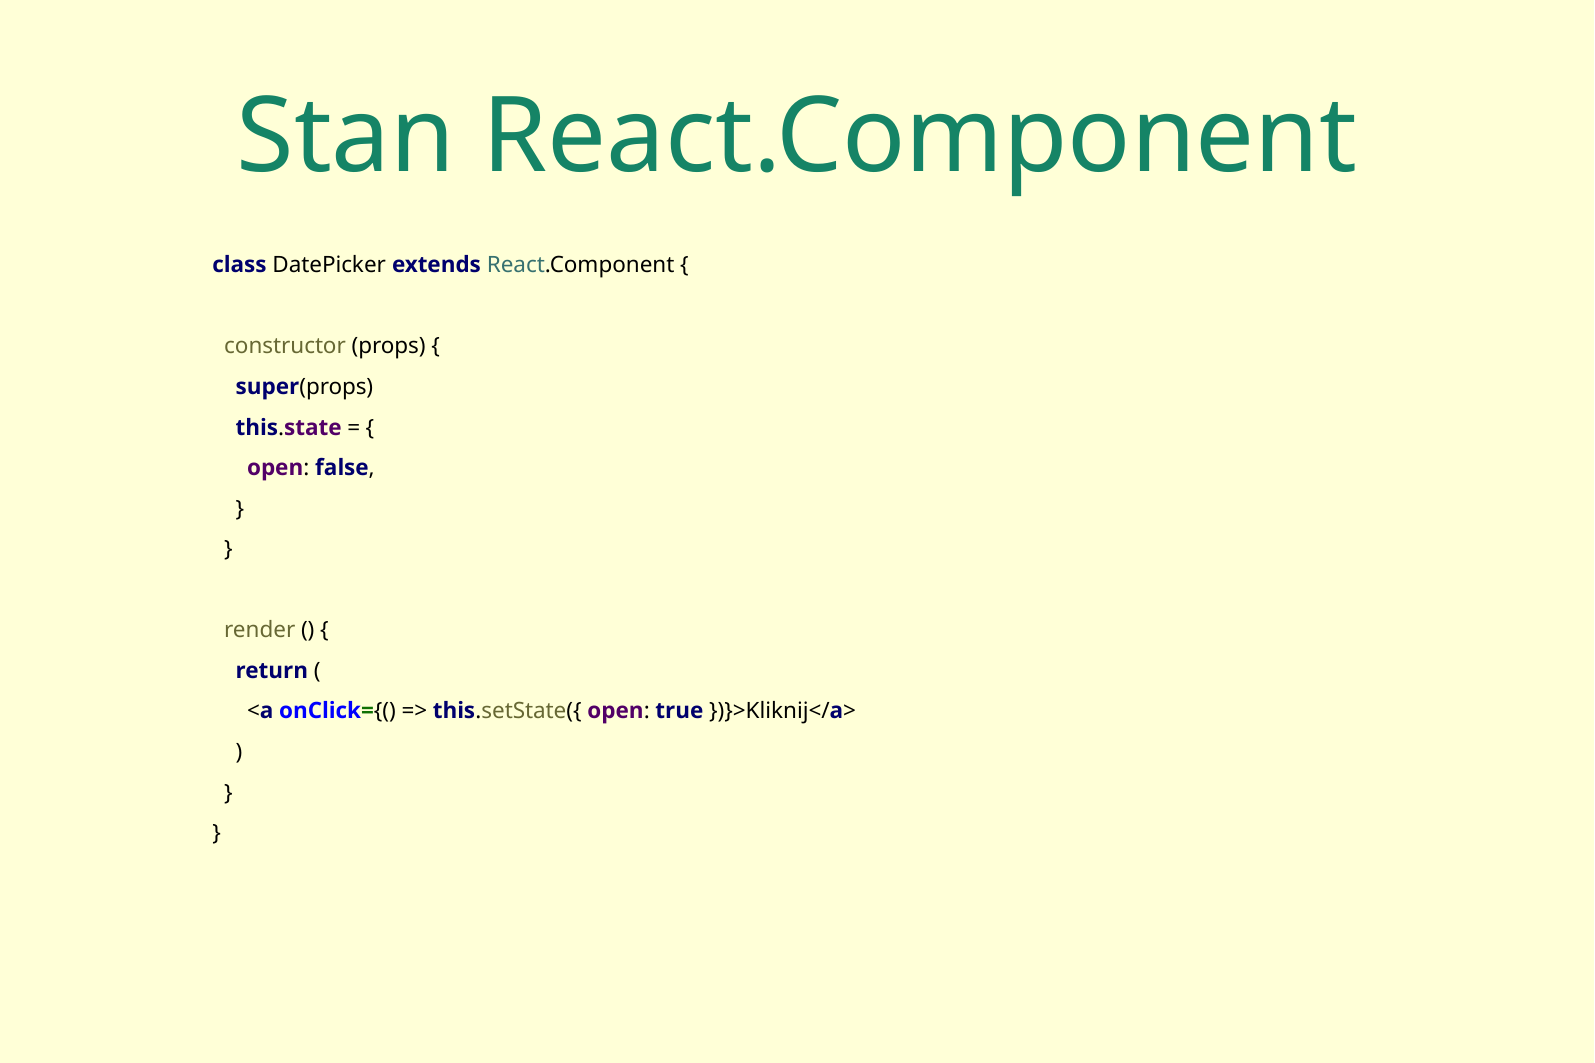

# Stan React.Component
class DatePicker extends React.Component {
 constructor (props) {
 super(props)
 this.state = {
 open: false,
 }
 }
 render () {
 return (
 <a onClick={() => this.setState({ open: true })}>Kliknij</a>
 )
 }
}